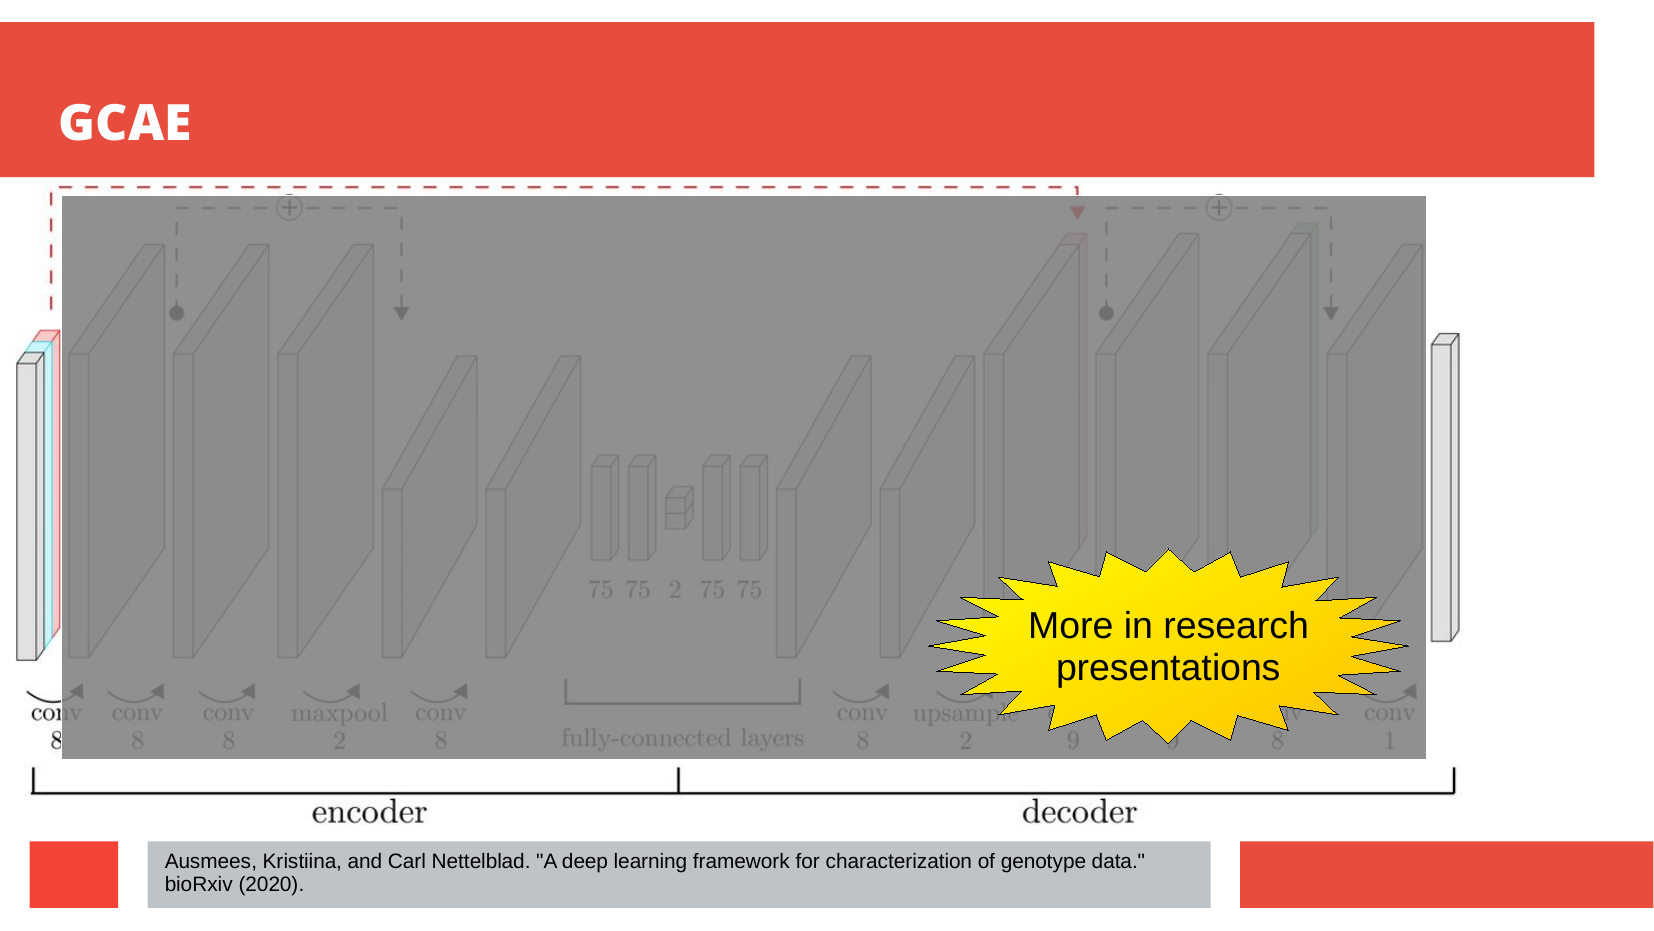

# GCAE
More in research
presentations
Ausmees, Kristiina, and Carl Nettelblad. "A deep learning framework for characterization of genotype data." bioRxiv (2020).